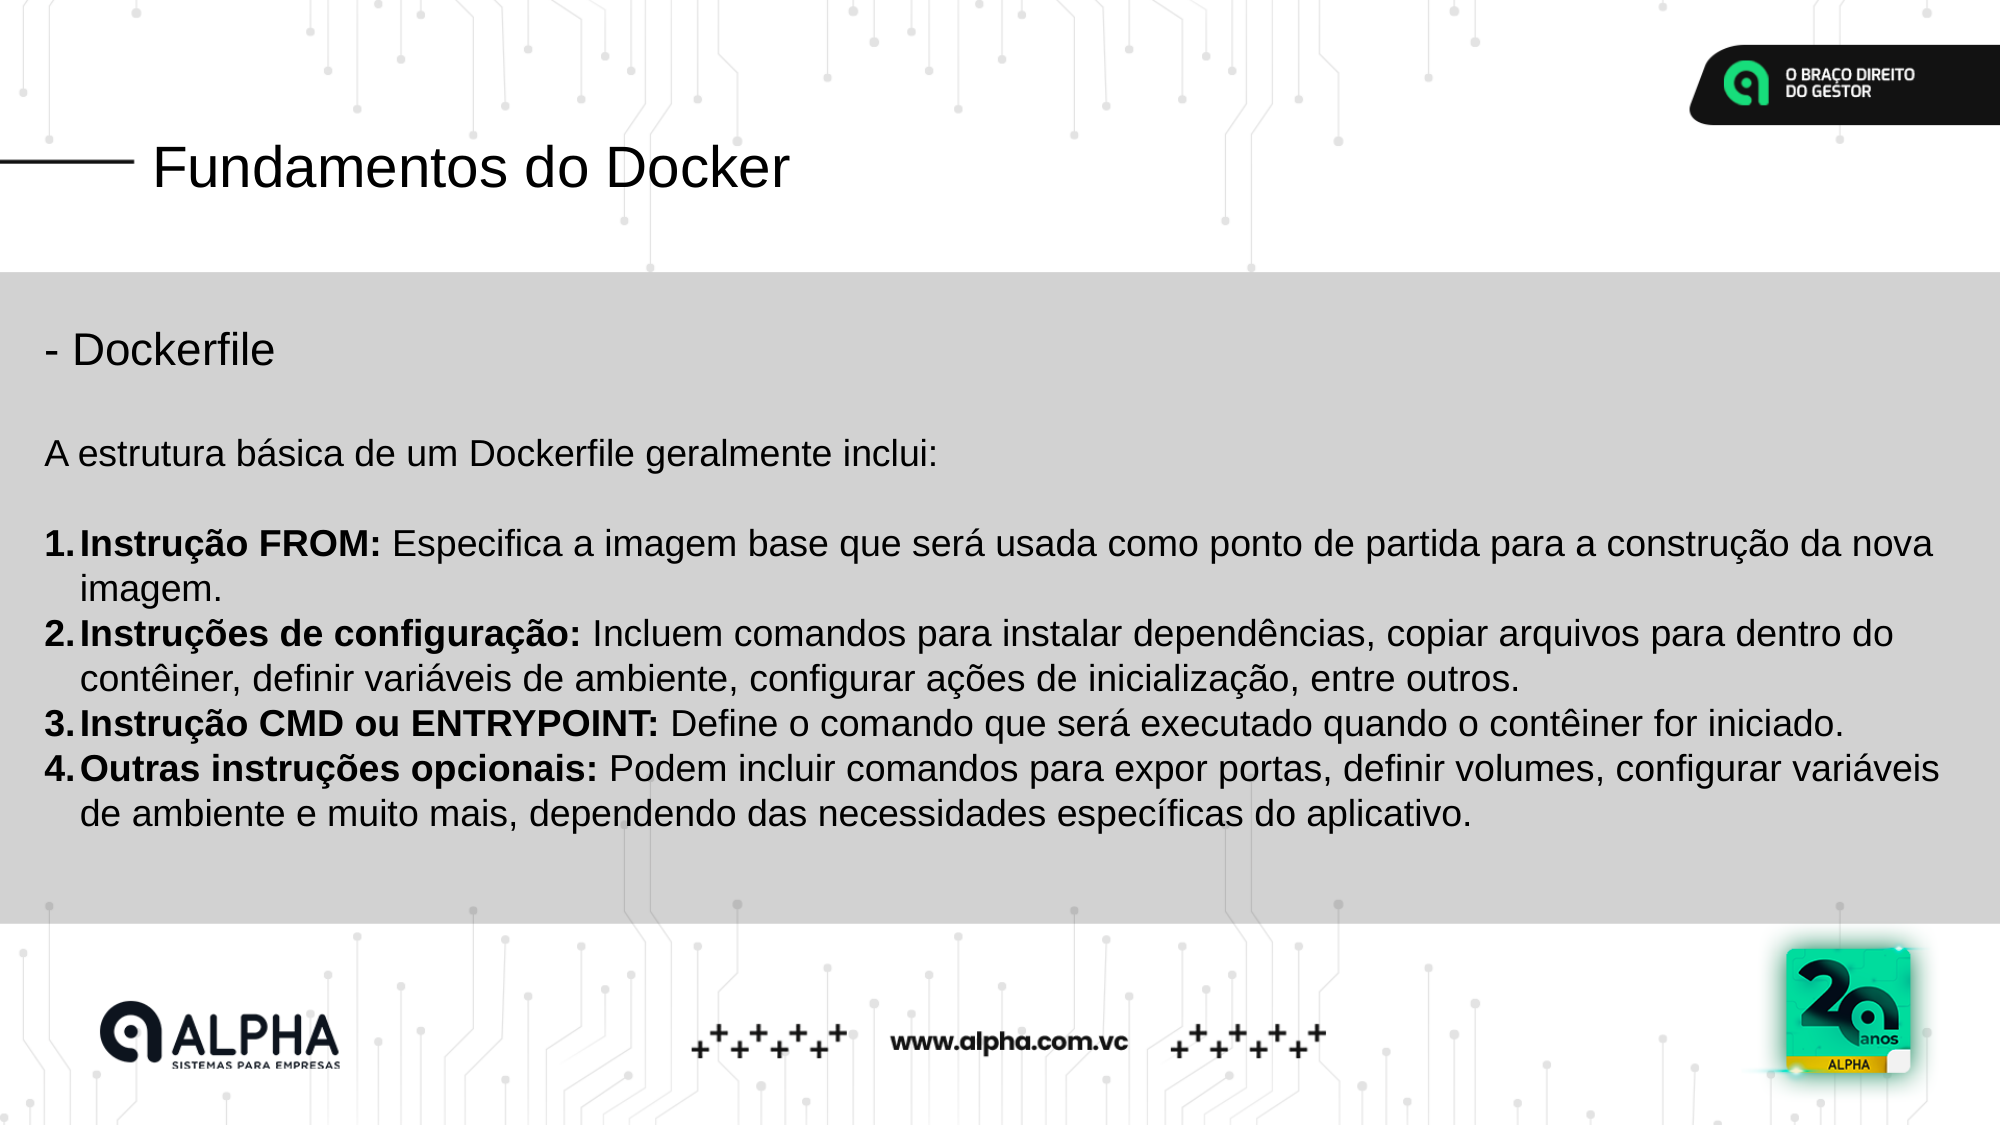

Fundamentos do Docker
- Dockerfile
A estrutura básica de um Dockerfile geralmente inclui:
Instrução FROM: Especifica a imagem base que será usada como ponto de partida para a construção da nova imagem.
Instruções de configuração: Incluem comandos para instalar dependências, copiar arquivos para dentro do contêiner, definir variáveis de ambiente, configurar ações de inicialização, entre outros.
Instrução CMD ou ENTRYPOINT: Define o comando que será executado quando o contêiner for iniciado.
Outras instruções opcionais: Podem incluir comandos para expor portas, definir volumes, configurar variáveis de ambiente e muito mais, dependendo das necessidades específicas do aplicativo.